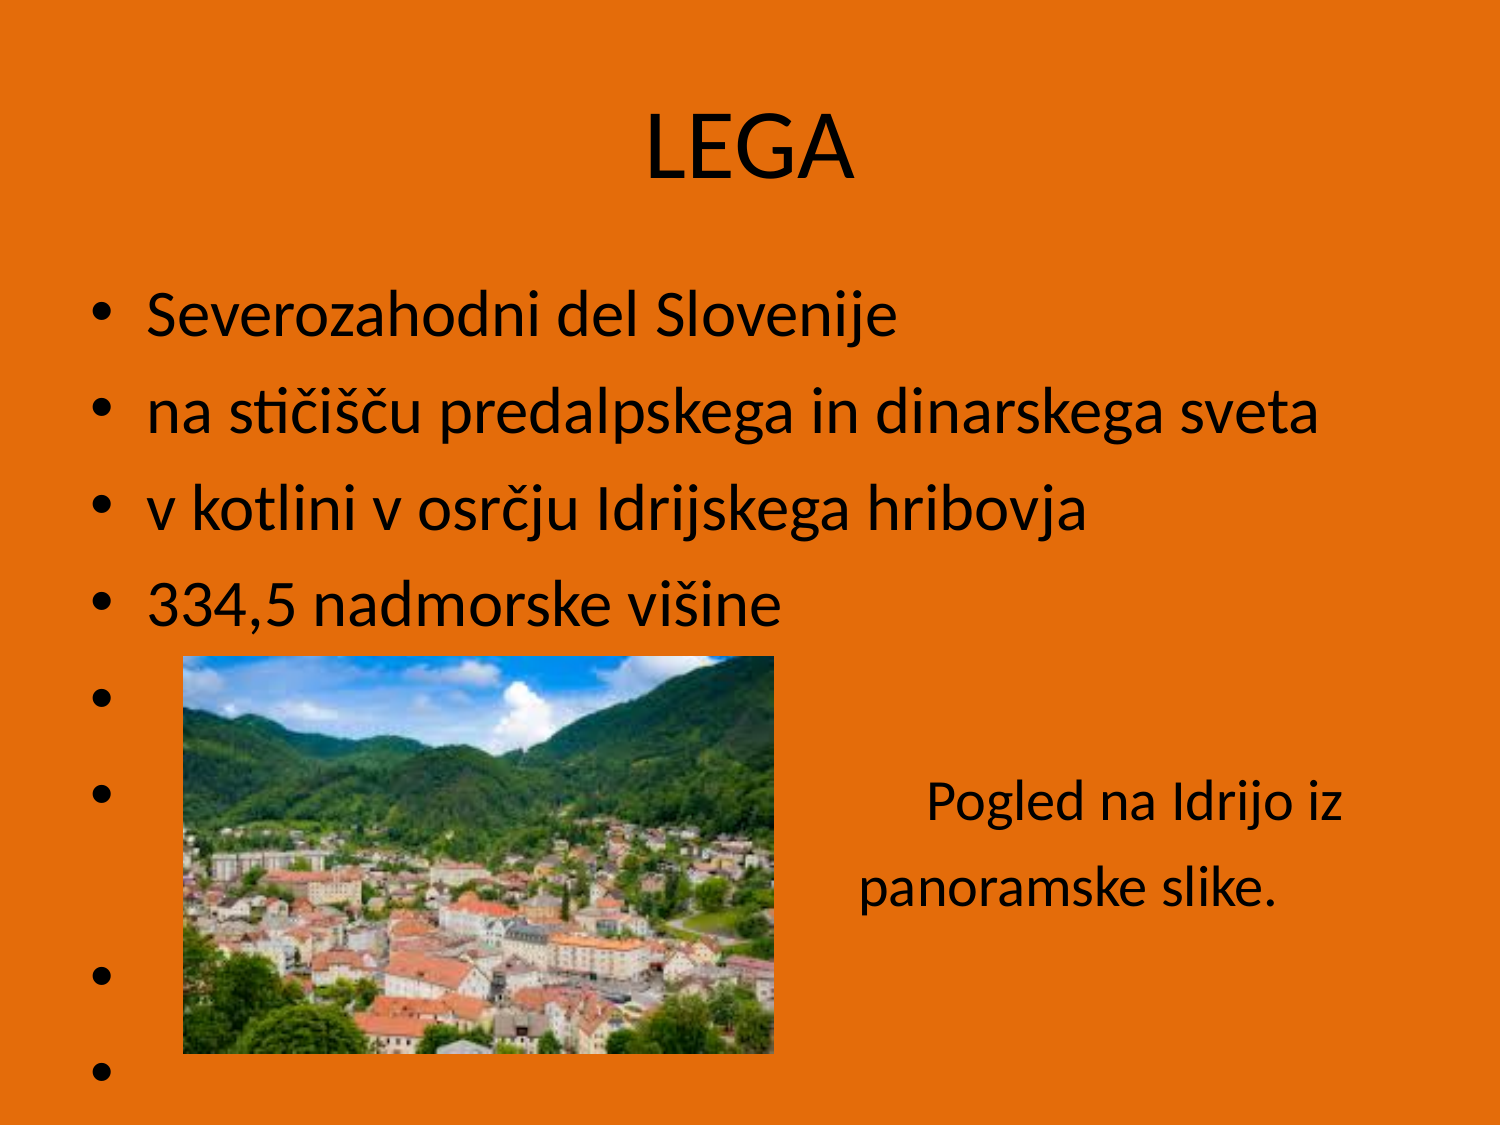

# LEGA
Severozahodni del Slovenije
na stičišču predalpskega in dinarskega sveta
v kotlini v osrčju Idrijskega hribovja
334,5 nadmorske višine
 Pogled na Idrijo iz
 panoramske slike.